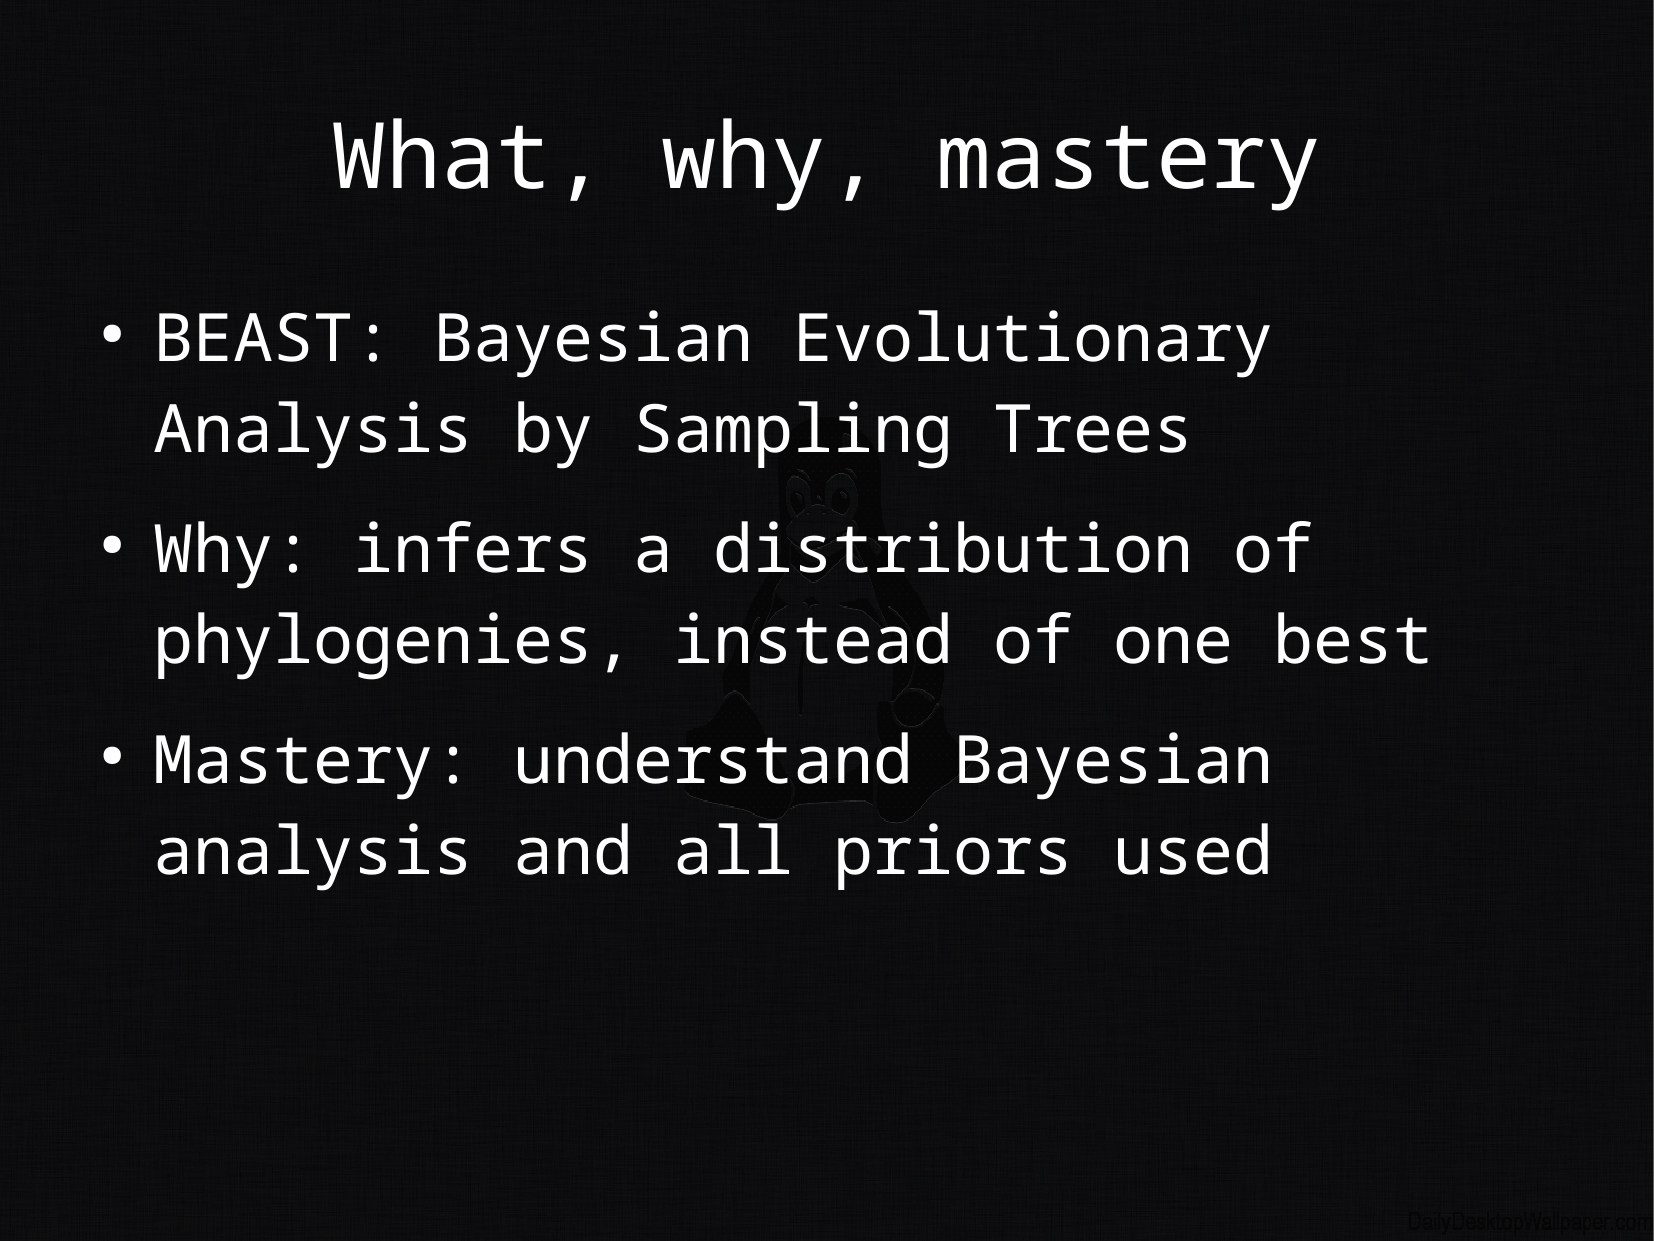

# What, why, mastery
BEAST: Bayesian Evolutionary Analysis by Sampling Trees
Why: infers a distribution of phylogenies, instead of one best
Mastery: understand Bayesian analysis and all priors used